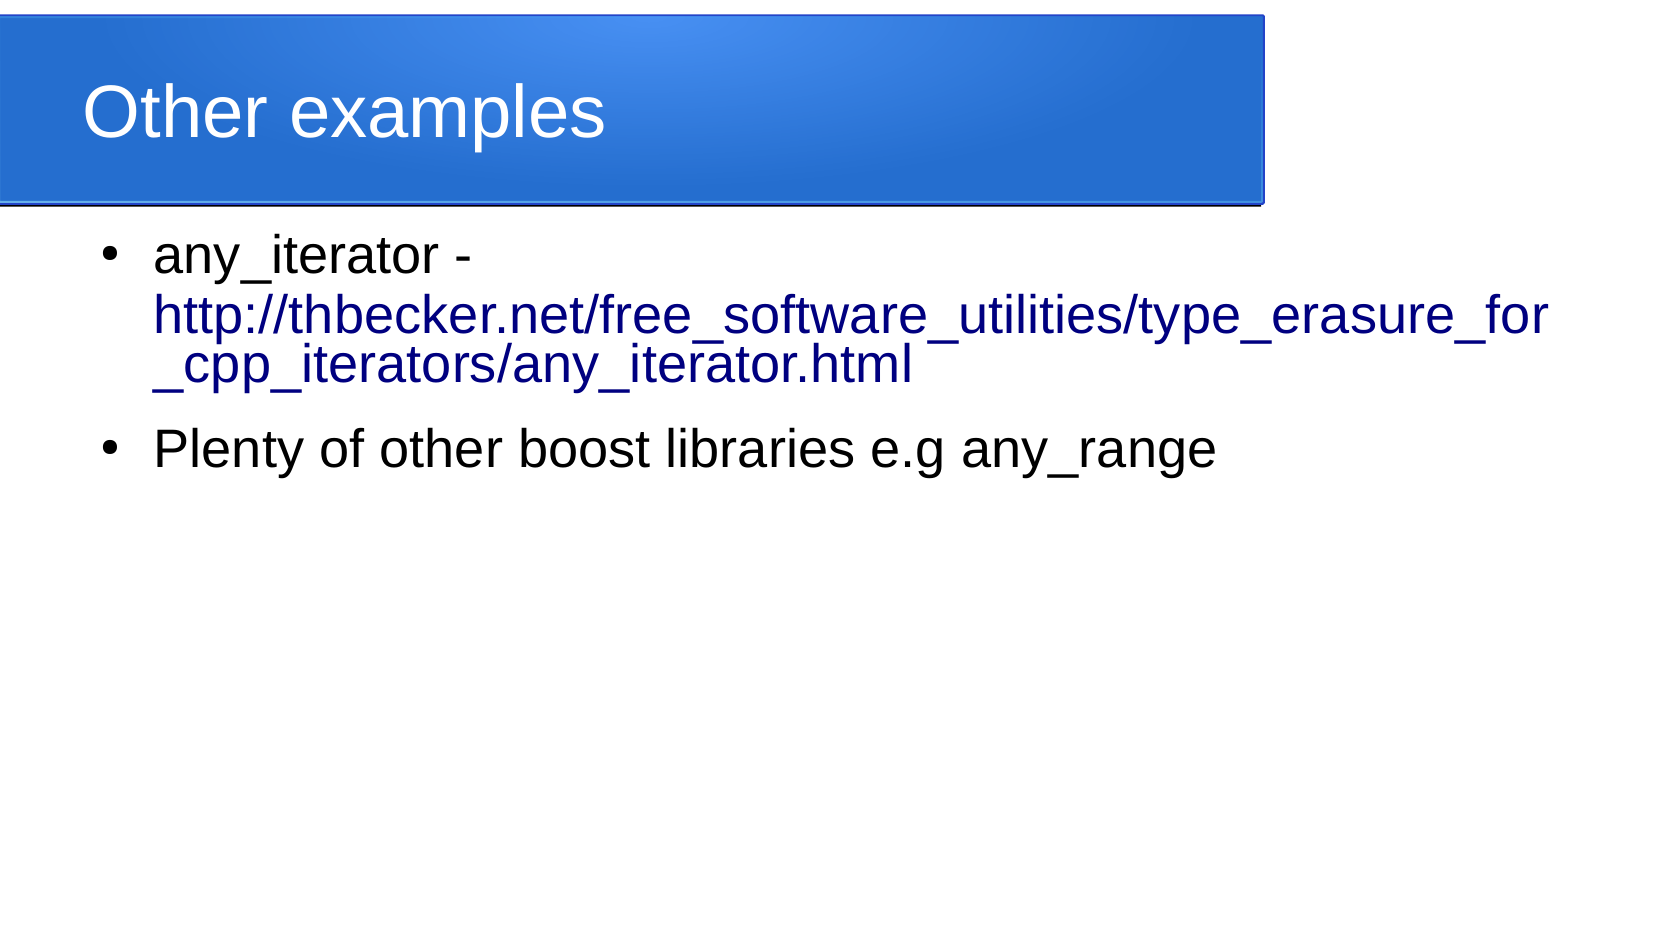

# Other examples
any_iterator - http://thbecker.net/free_software_utilities/type_erasure_for_cpp_iterators/any_iterator.html
Plenty of other boost libraries e.g any_range